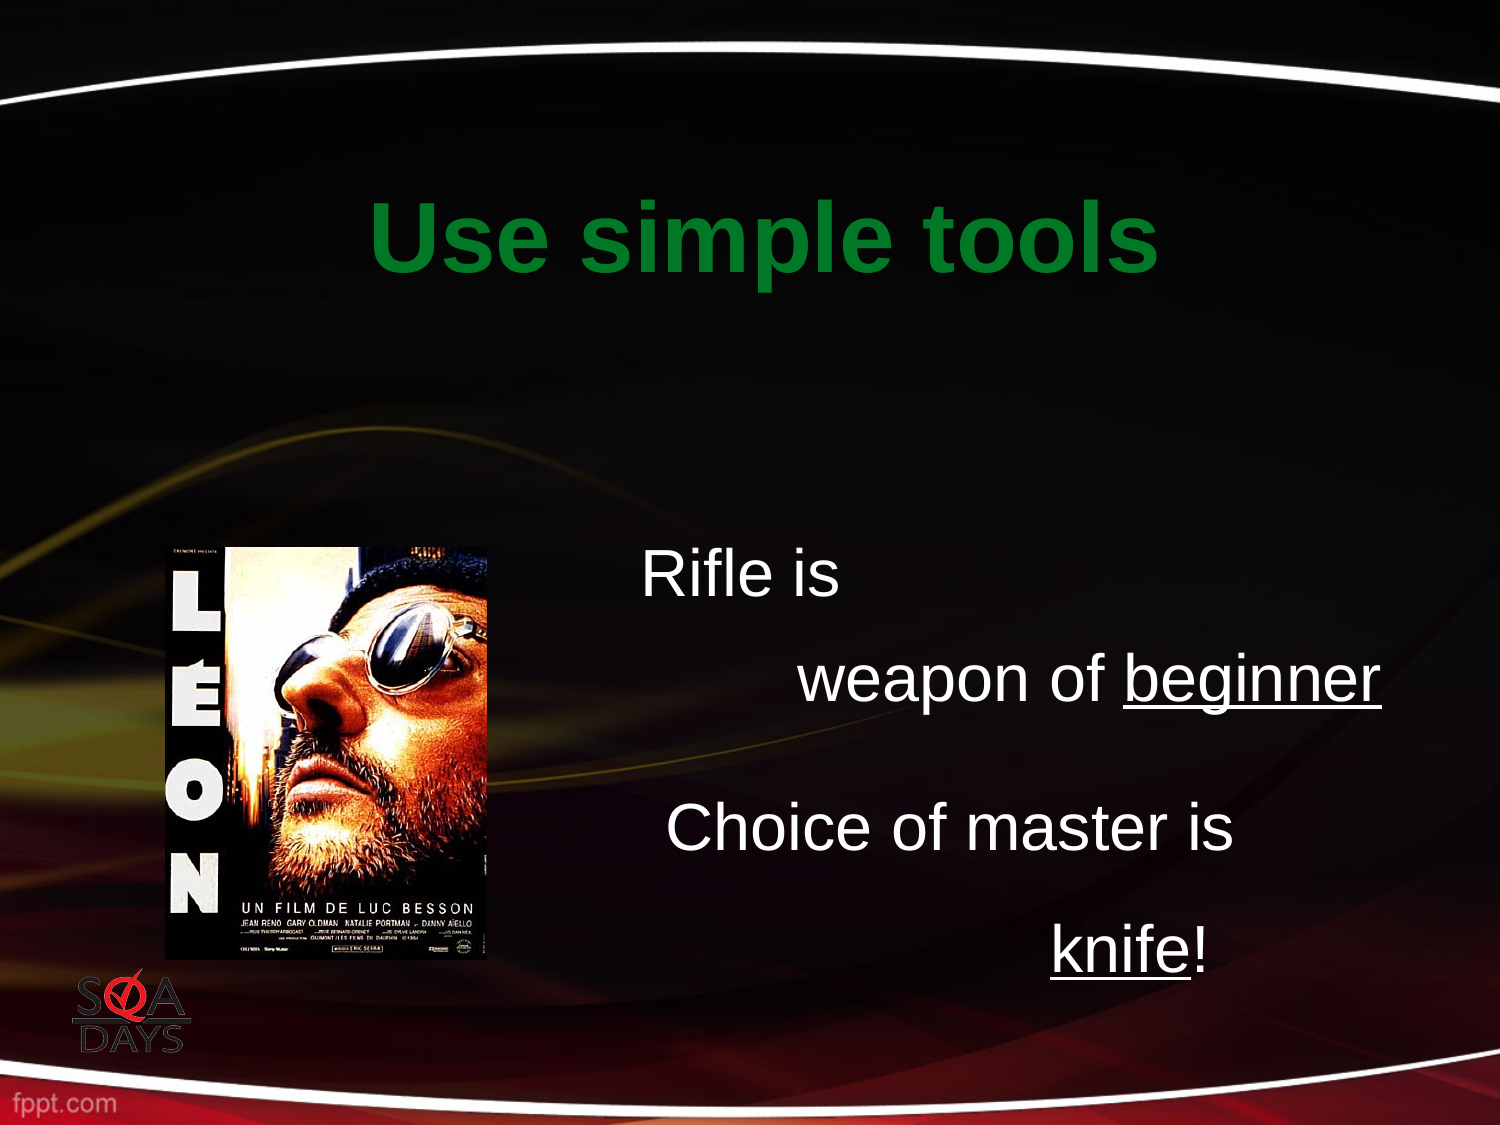

# Use simple tools
Rifle is
weapon of beginner
Choice of master is
knife!